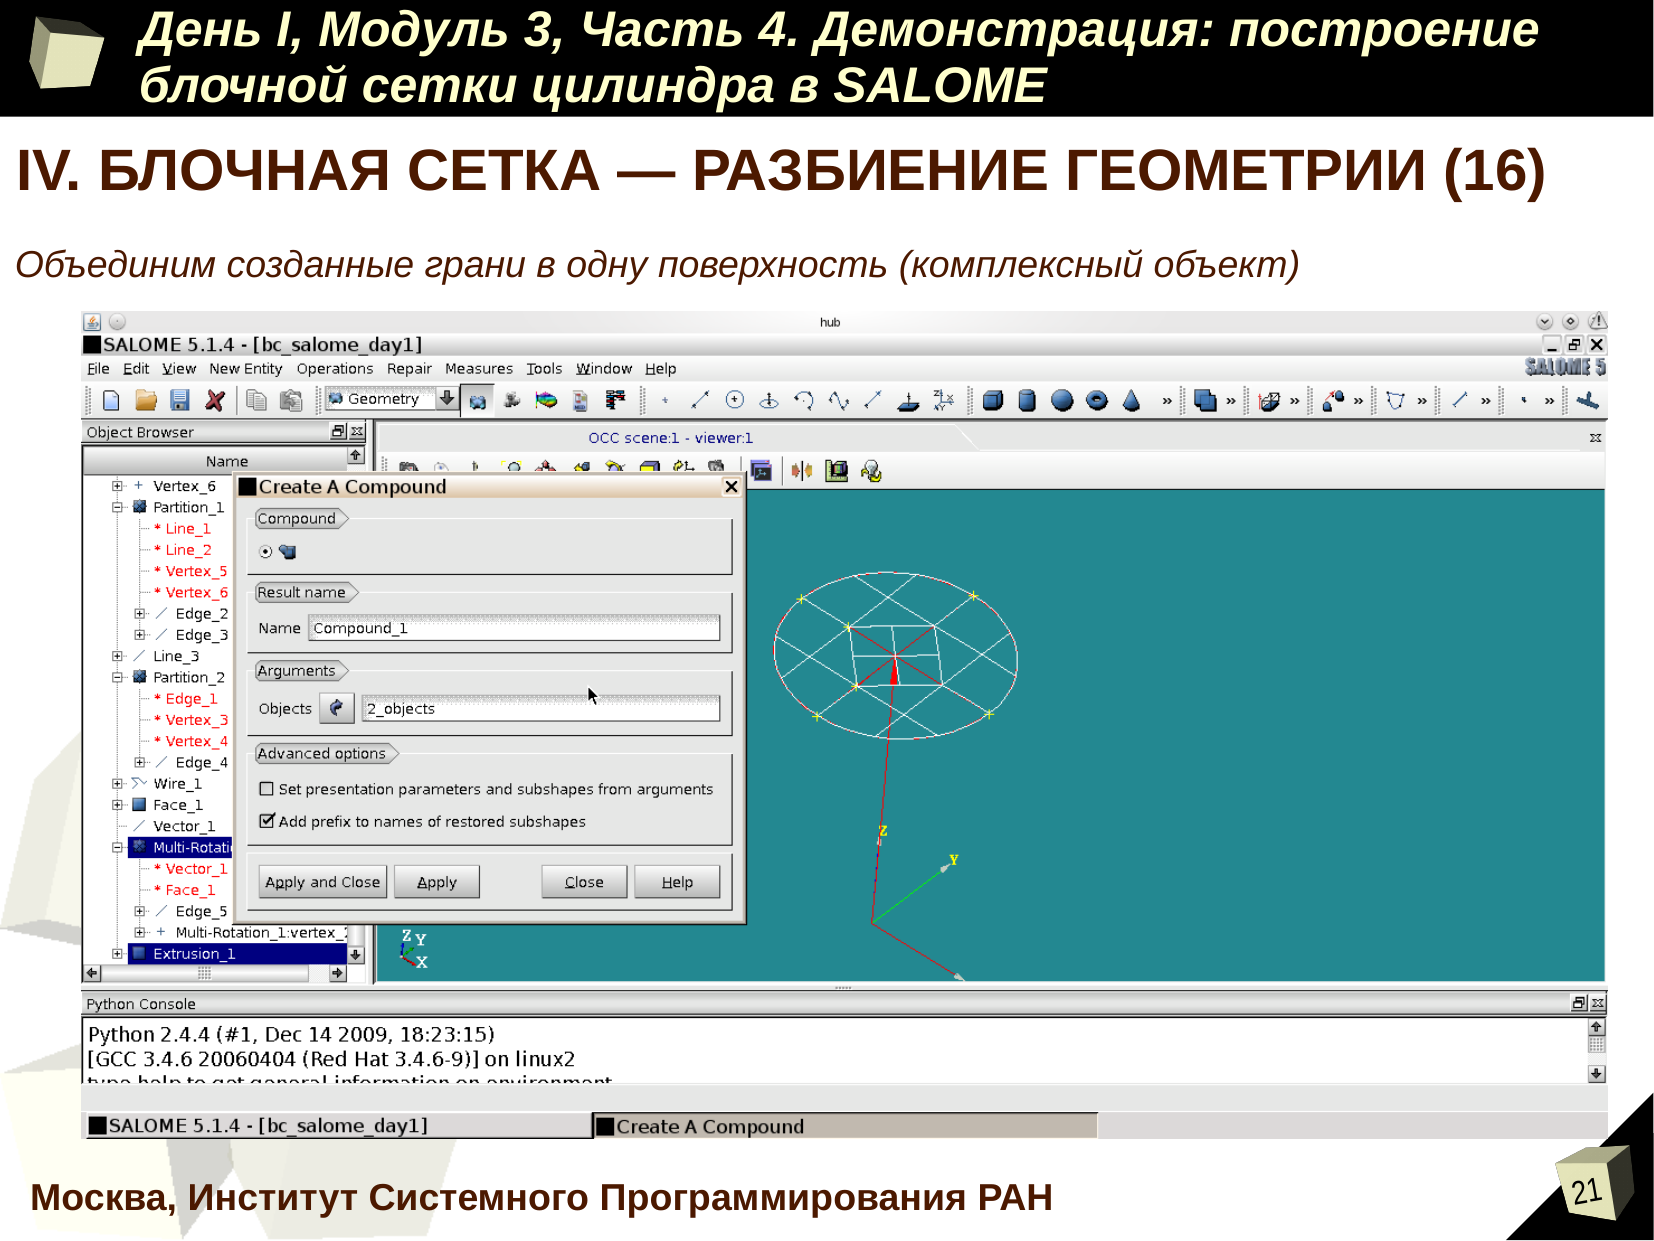

IV. БЛОЧНАЯ СЕТКА — РАЗБИЕНИЕ ГЕОМЕТРИИ (16)
Объединим созданные грани в одну поверхность (комплексный объект)